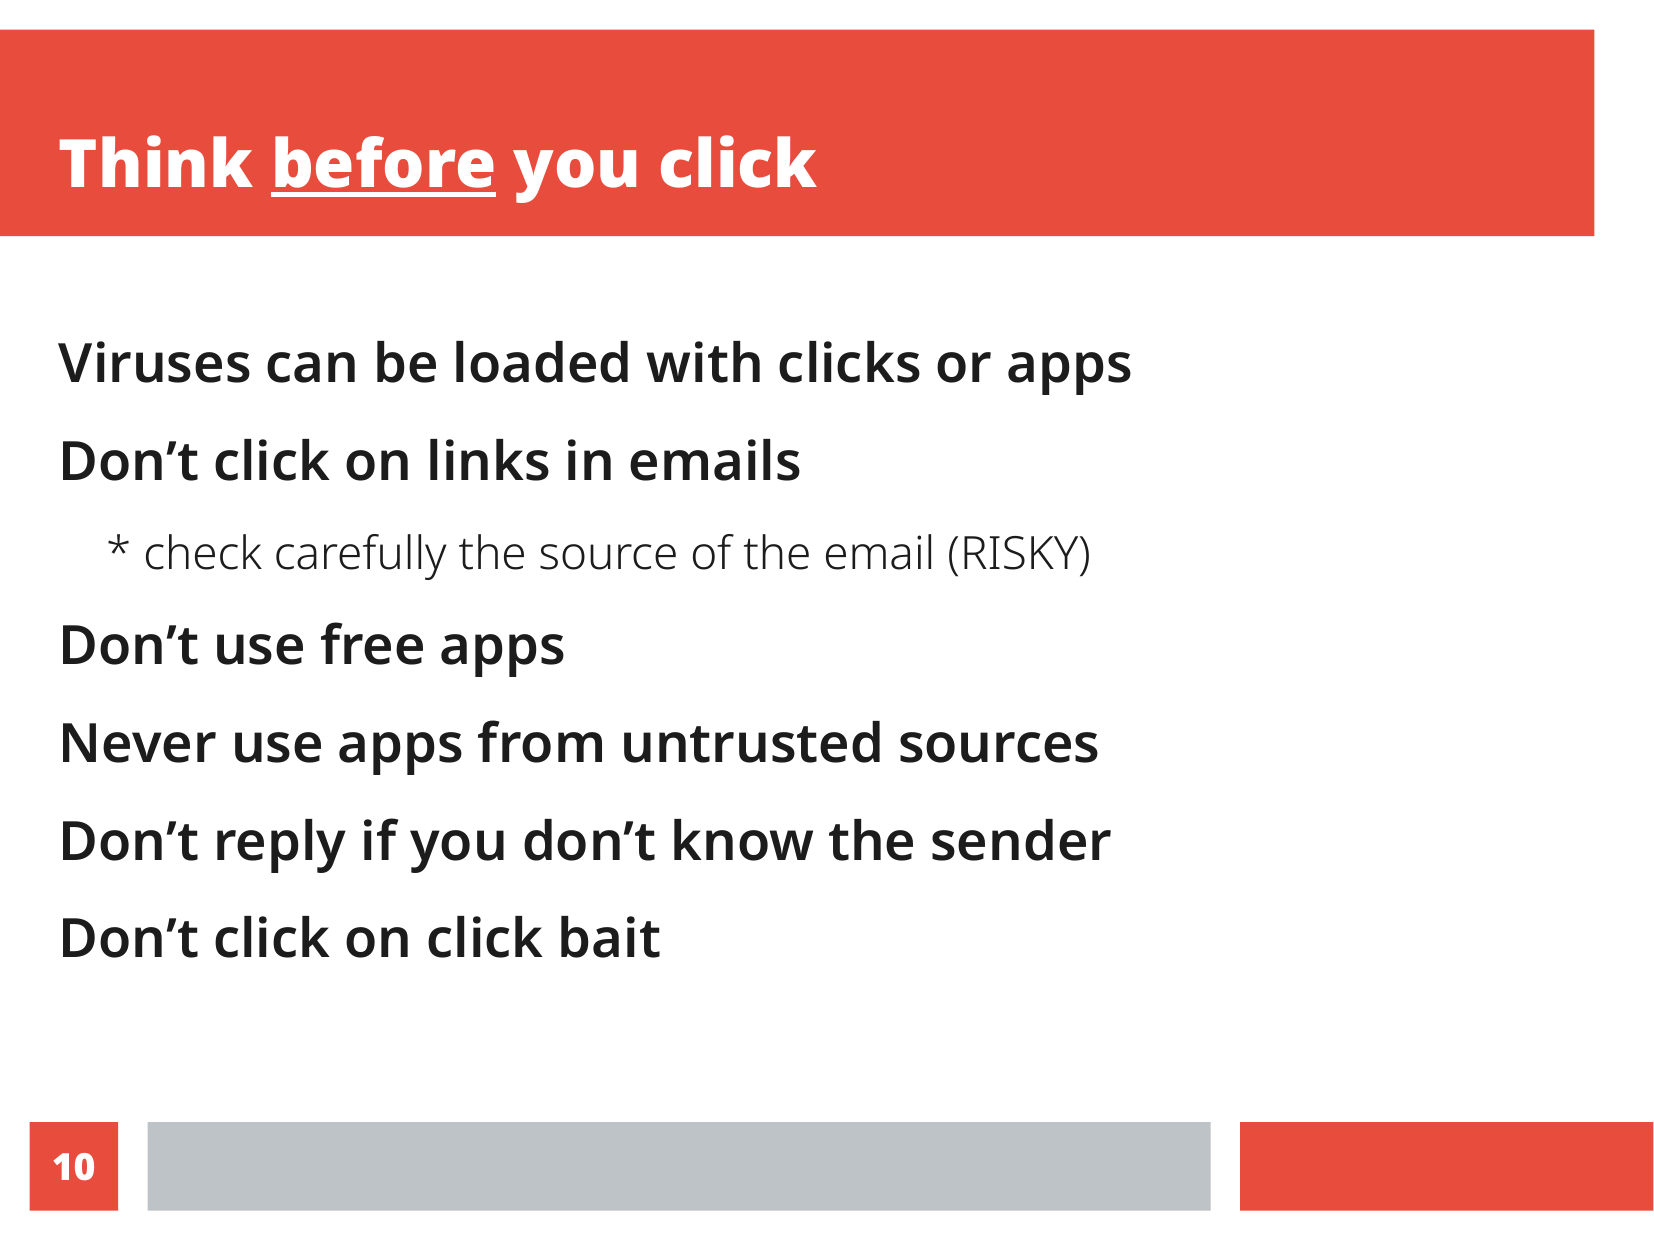

# Think before you click
Viruses can be loaded with clicks or apps
Don’t click on links in emails
* check carefully the source of the email (RISKY)
Don’t use free apps
Never use apps from untrusted sources
Don’t reply if you don’t know the sender
Don’t click on click bait
10